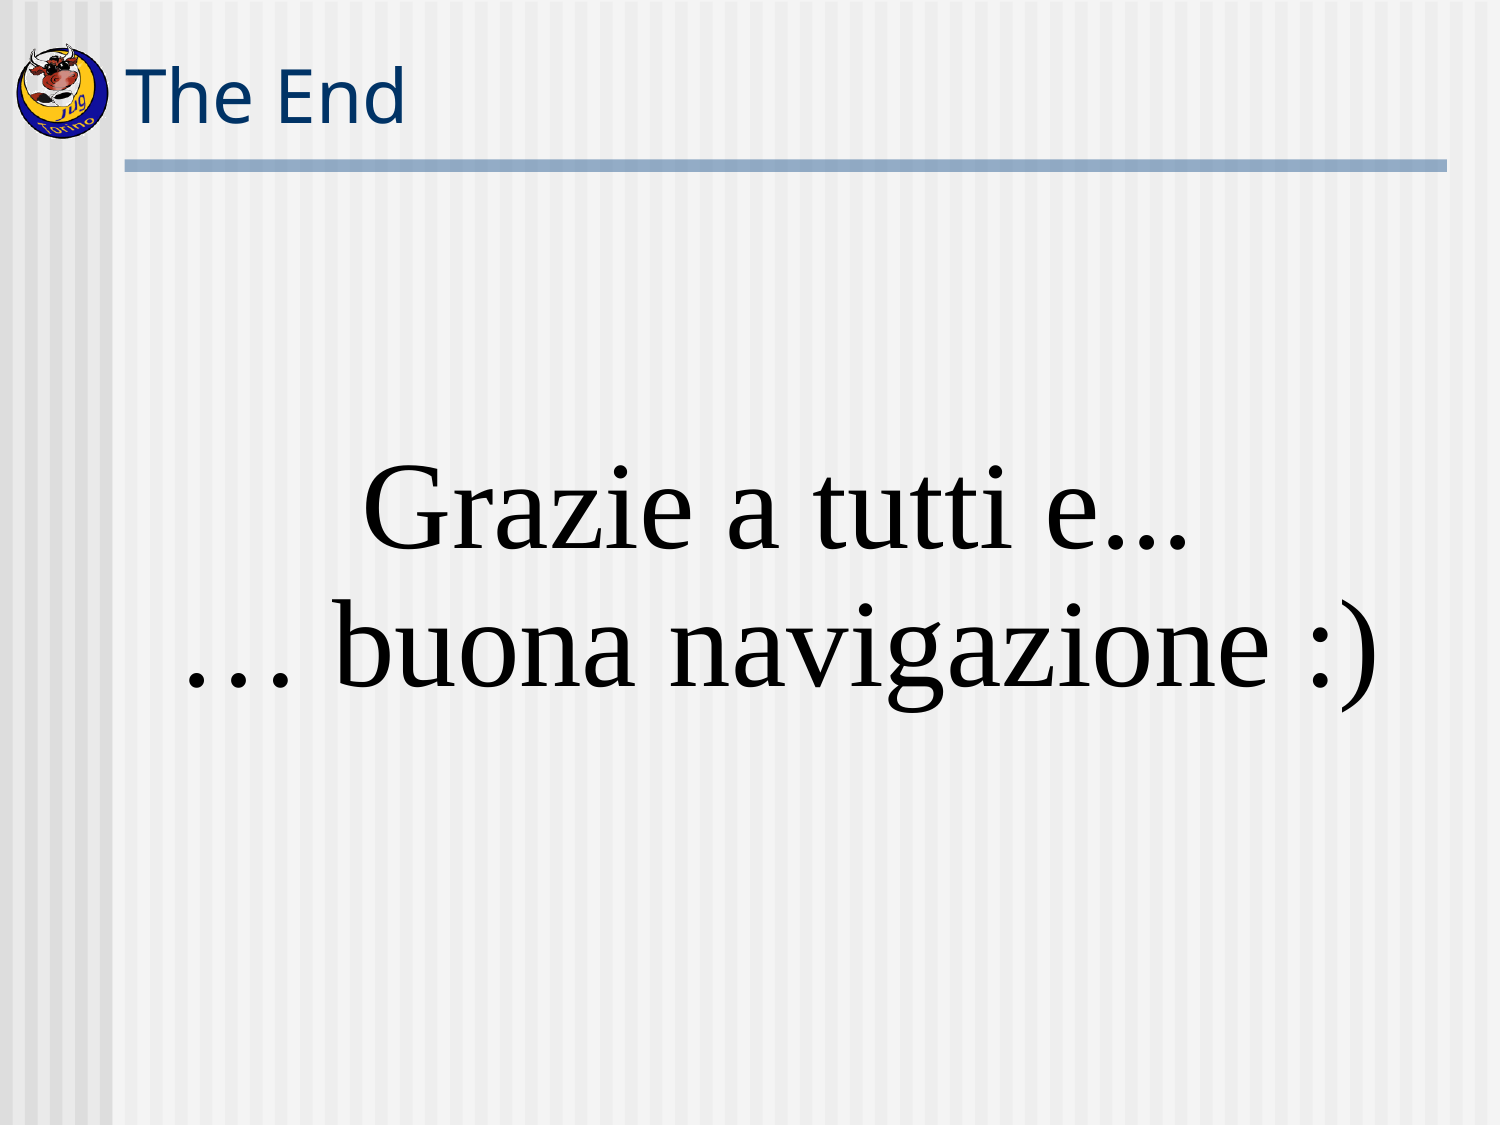

# The End
Grazie a tutti e...
… buona navigazione :)